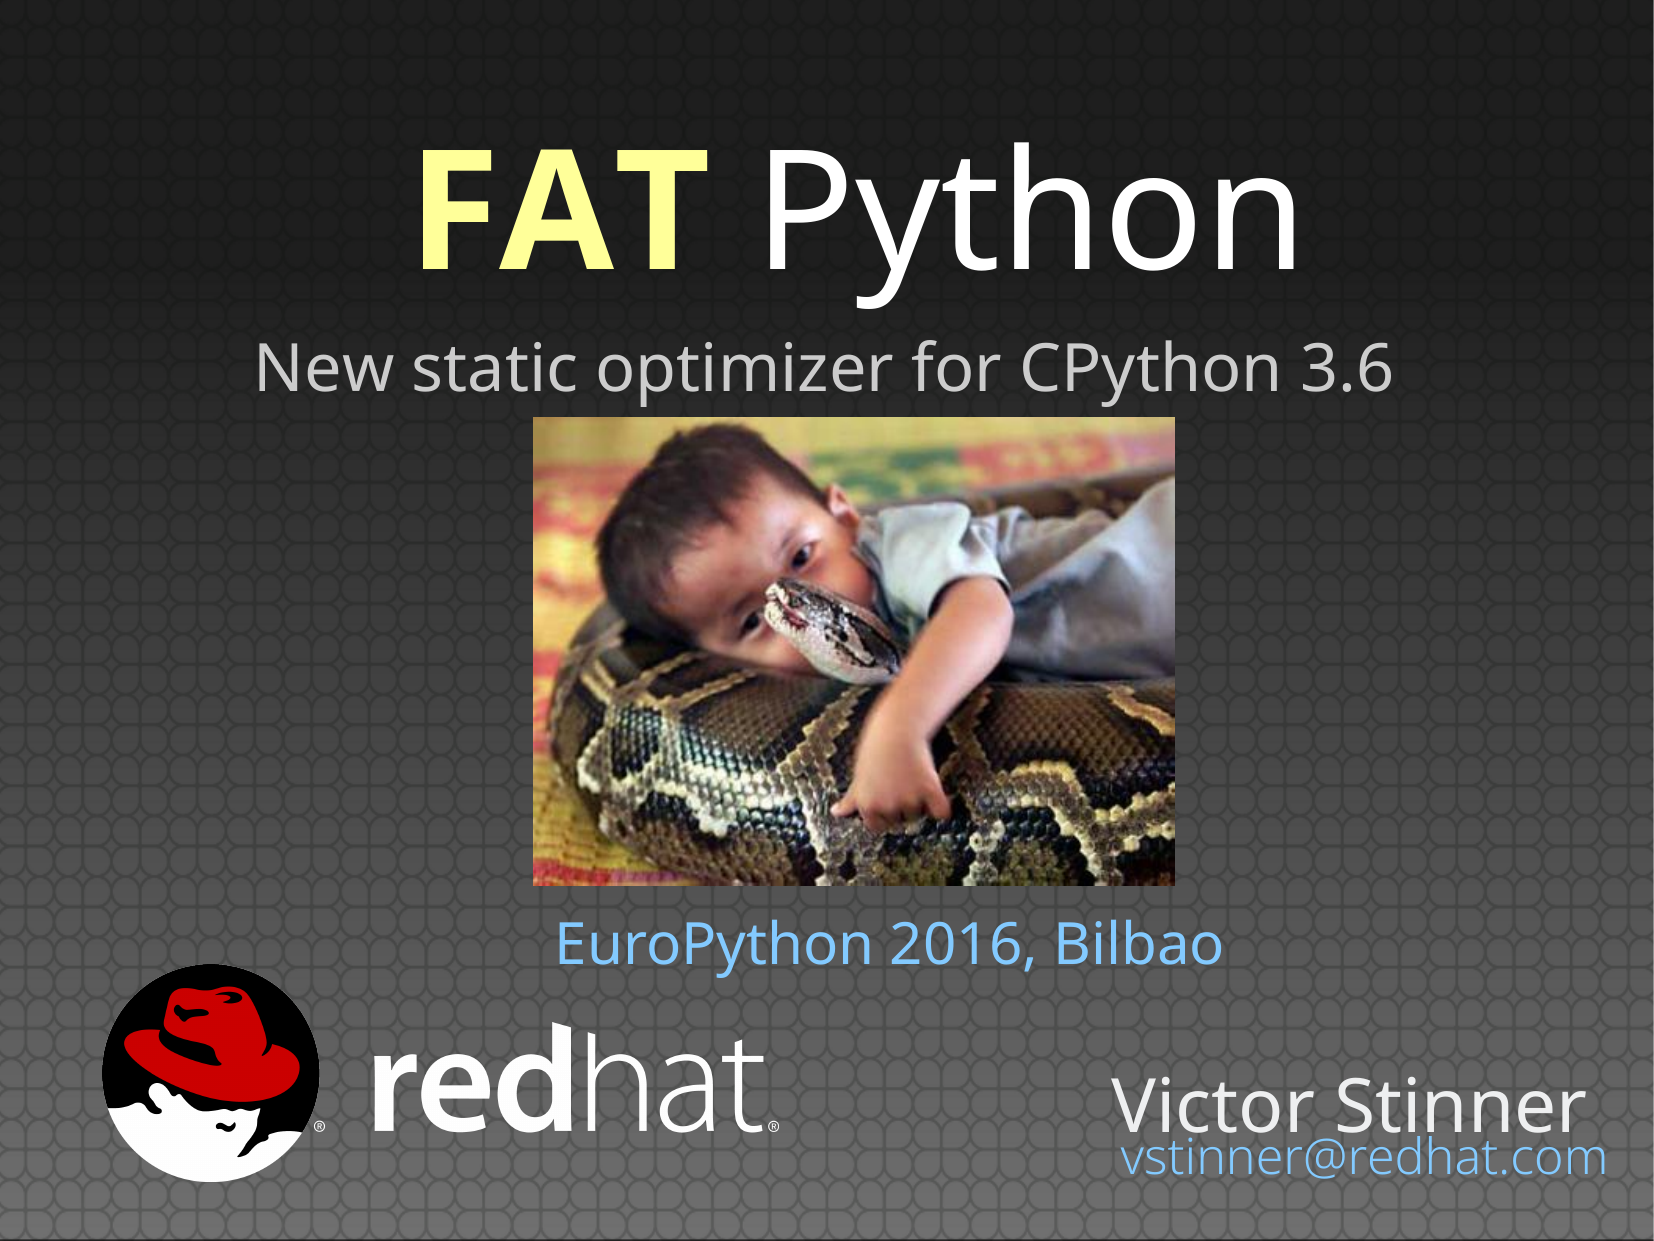

FAT Python
New static optimizer for CPython 3.6
# EuroPython 2016, Bilbao
Victor Stinner
vstinner@redhat.com